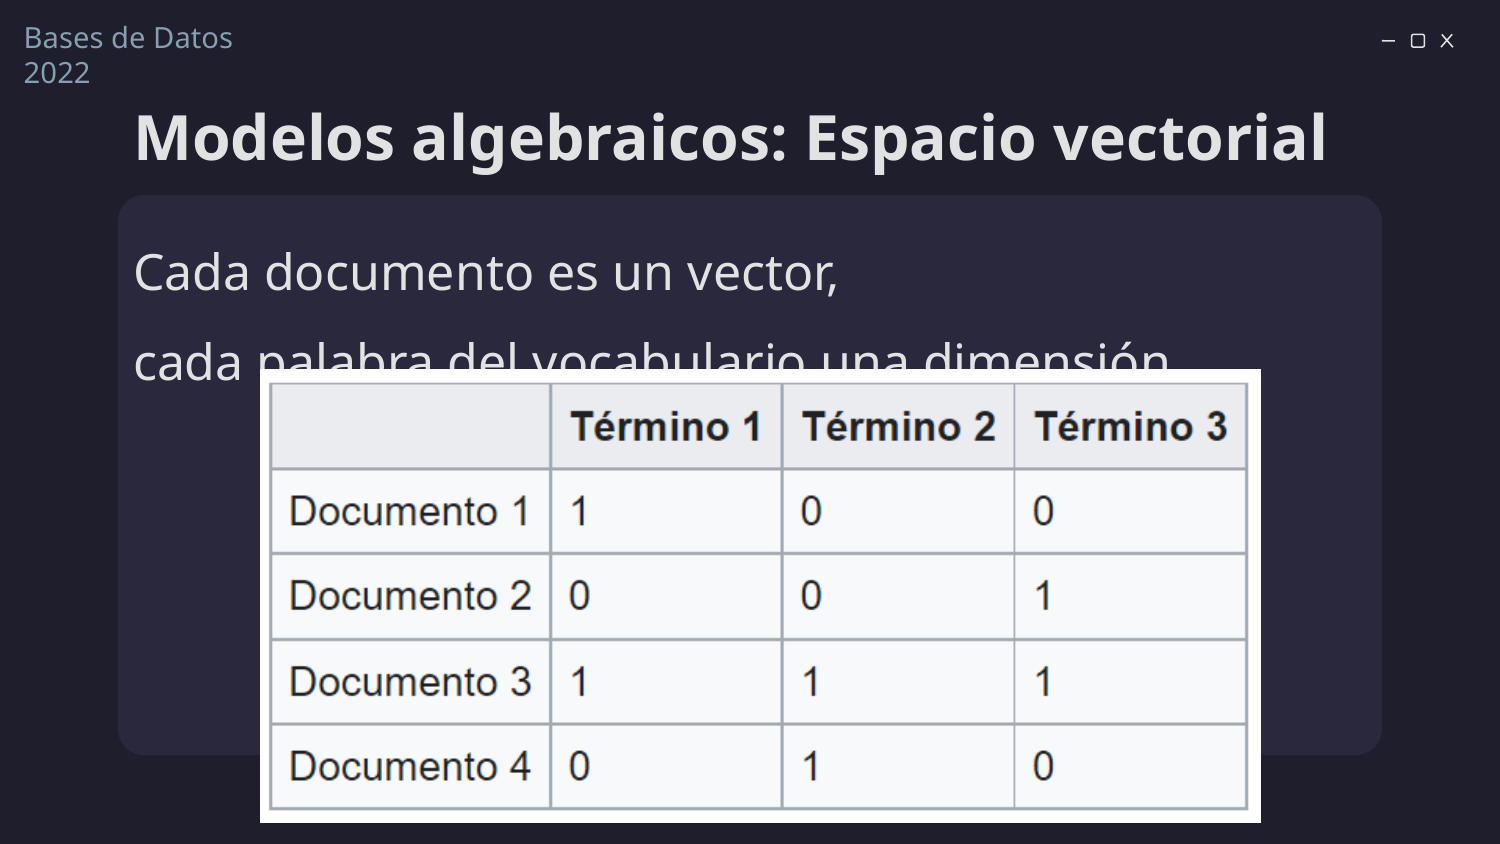

# Modelos algebraicos: Espacio vectorial
Cada documento es un vector,
cada palabra del vocabulario una dimensión